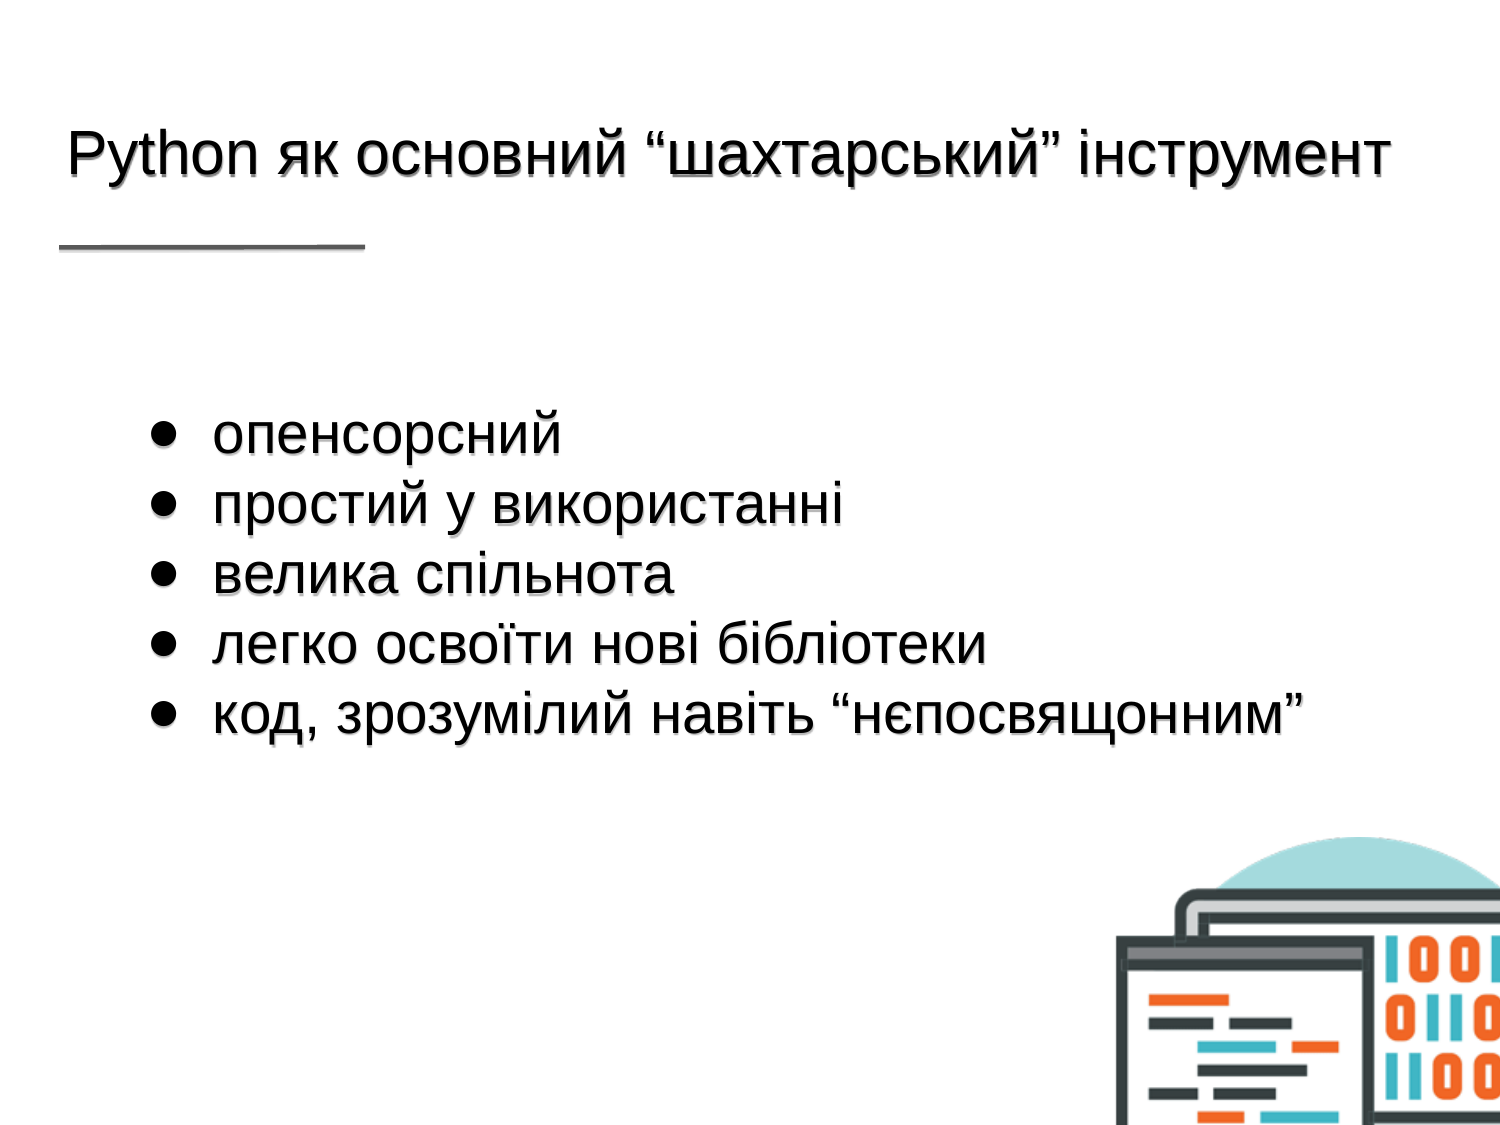

Python як основний “шахтарський” інструмент
опенсорсний
простий у використанні
велика спільнота
легко освоїти нові бібліотеки
код, зрозумілий навіть “нєпосвящонним”